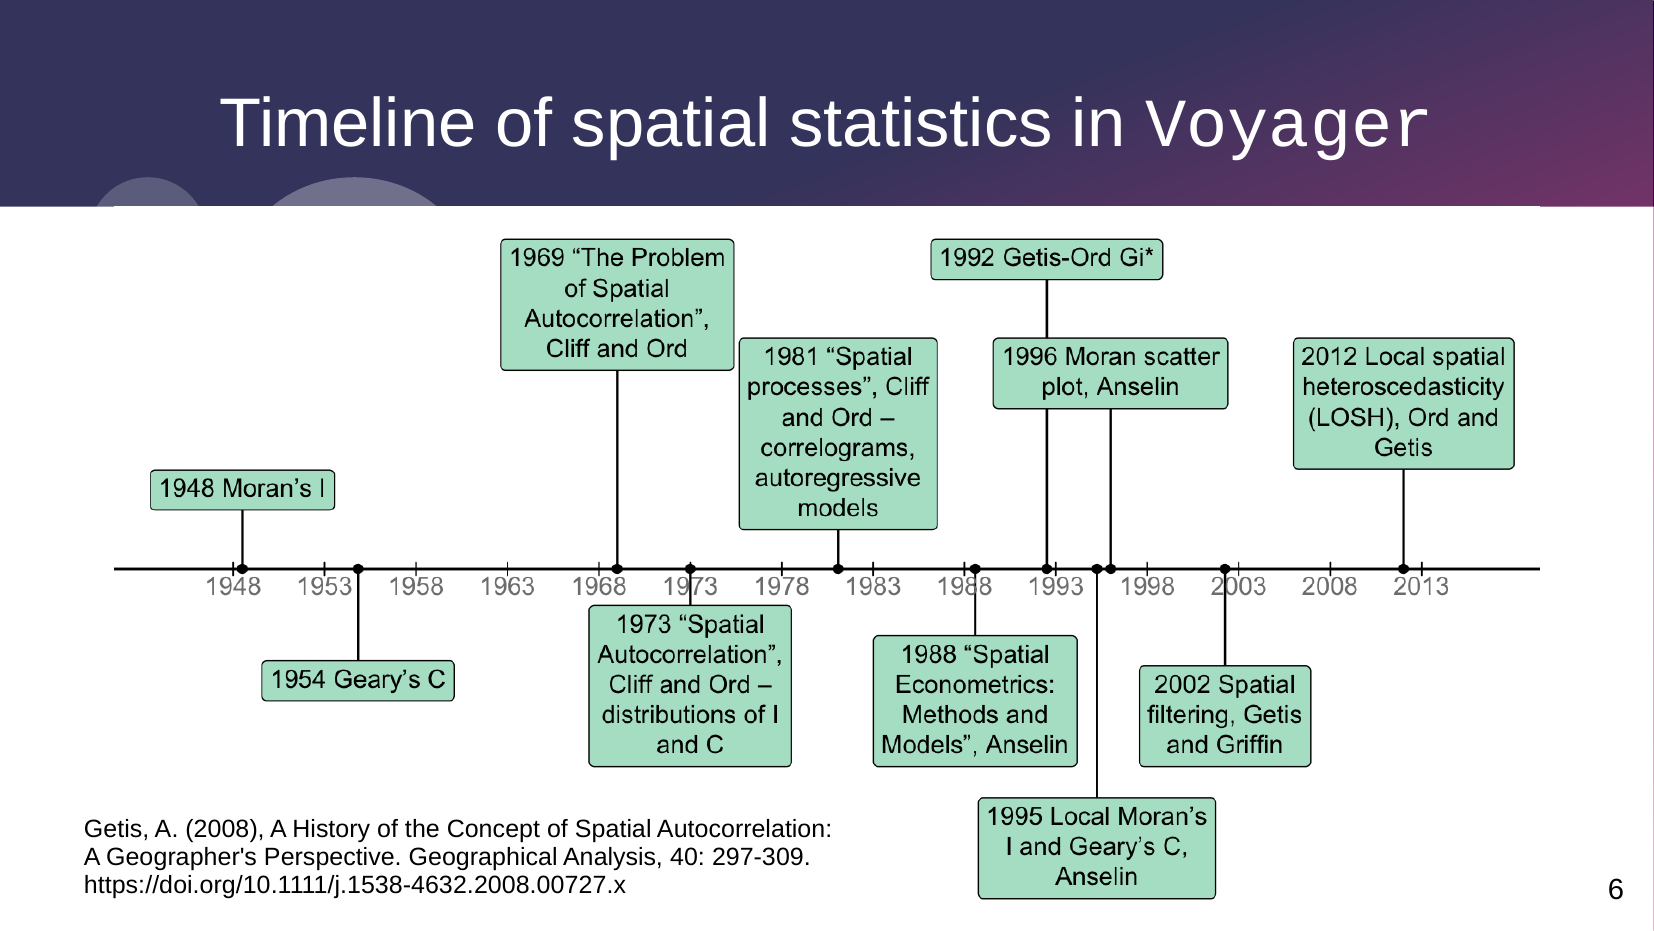

# Timeline of spatial statistics in Voyager
Getis, A. (2008), A History of the Concept of Spatial Autocorrelation: A Geographer's Perspective. Geographical Analysis, 40: 297-309. https://doi.org/10.1111/j.1538-4632.2008.00727.x